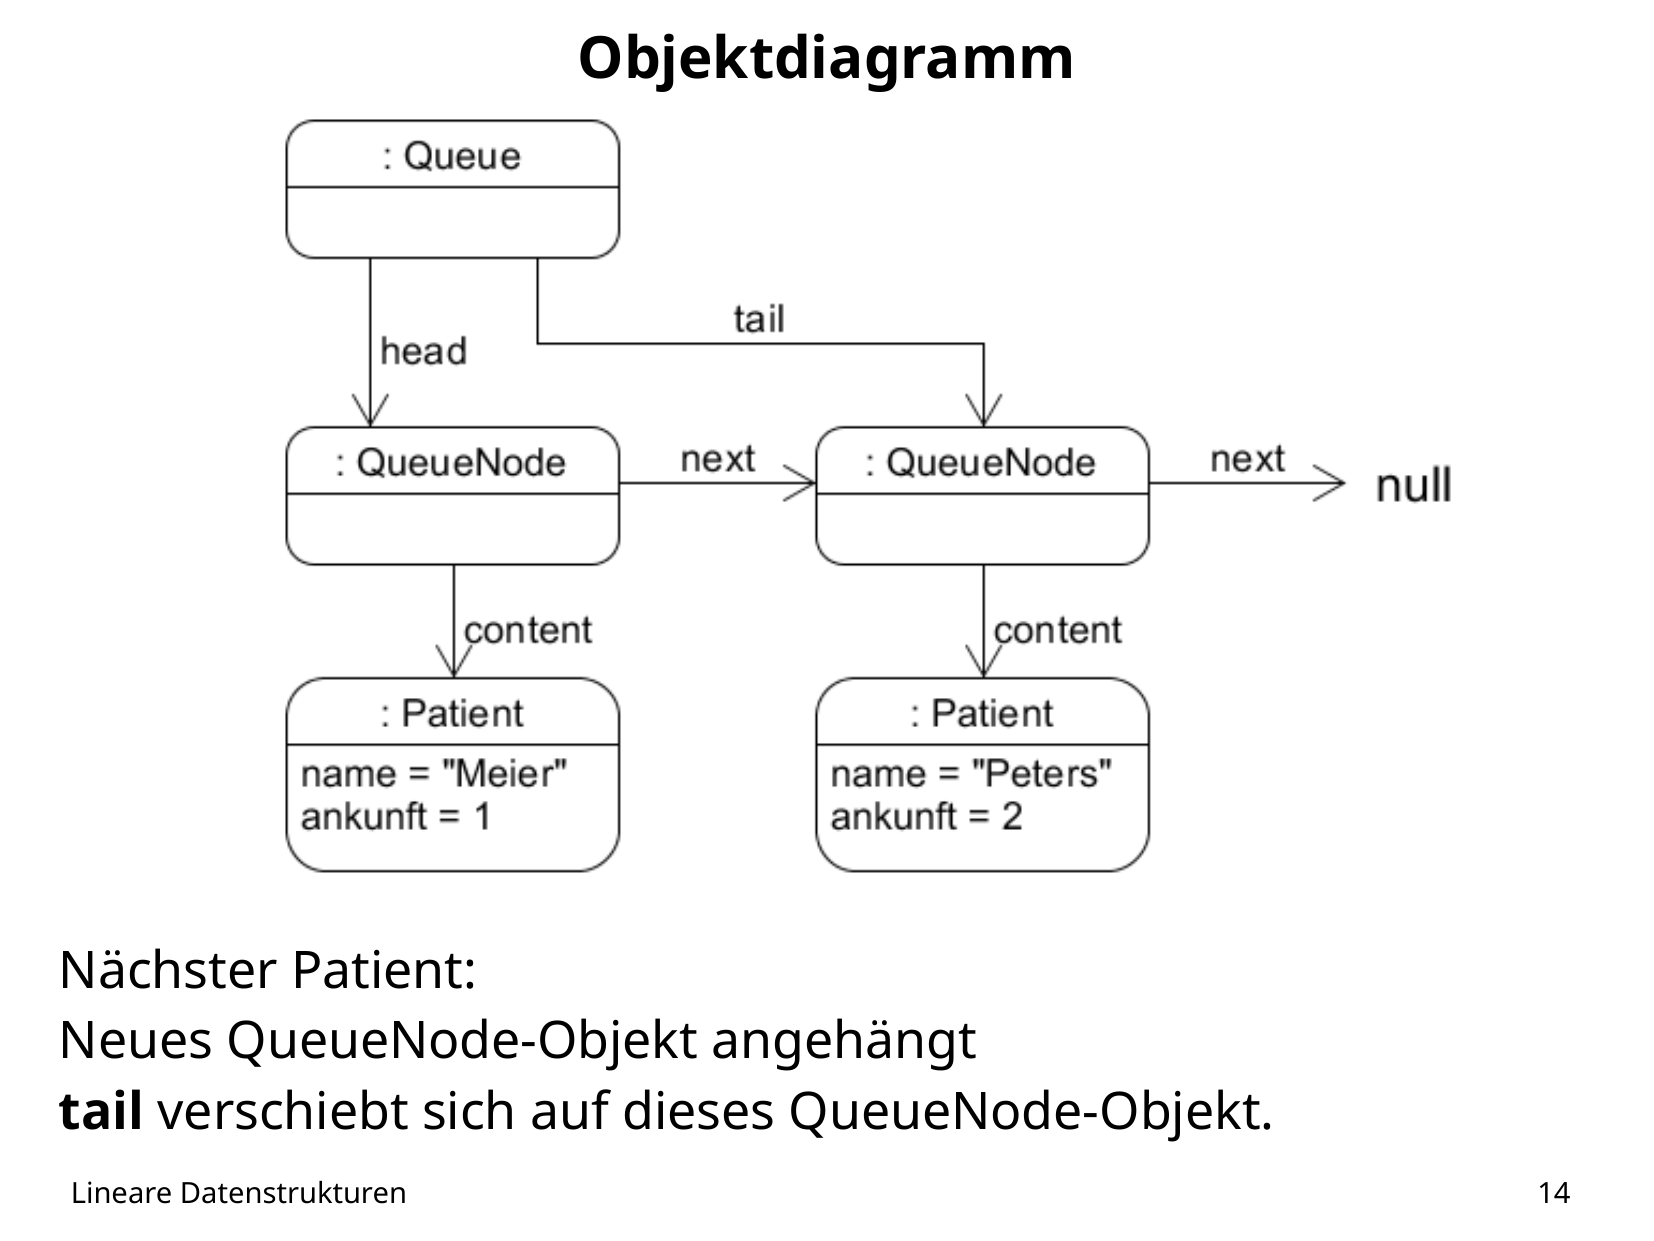

# Objektdiagramm
Nächster Patient:
Neues QueueNode-Objekt angehängt
tail verschiebt sich auf dieses QueueNode-Objekt.
Lineare Datenstrukturen
14